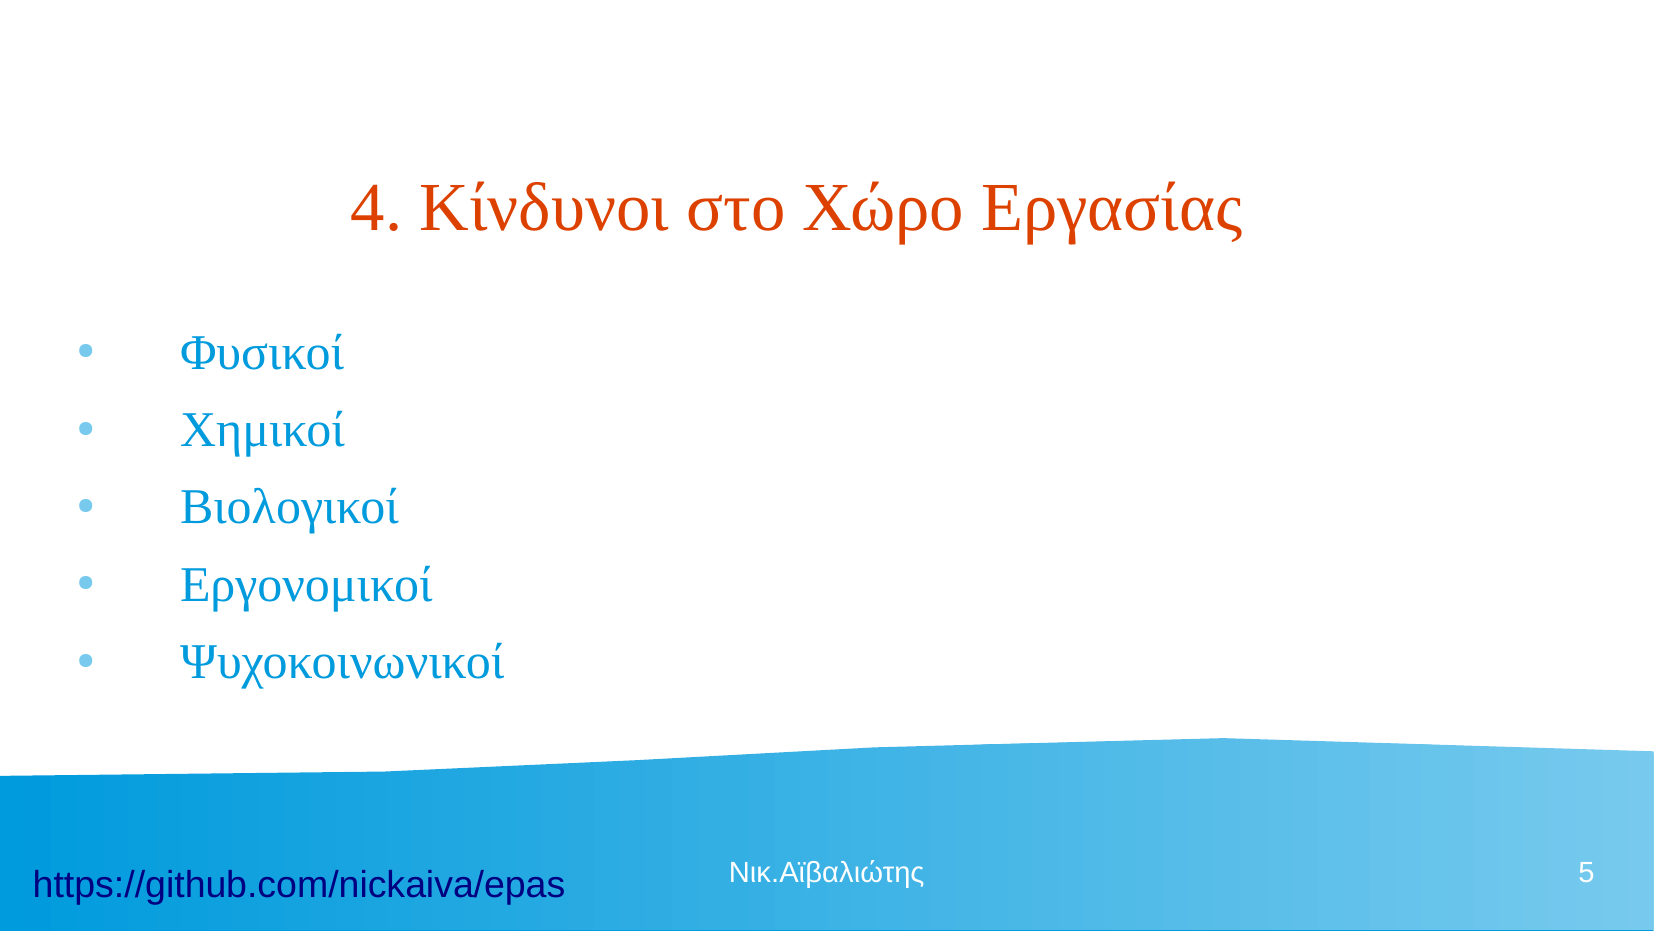

# 4. Κίνδυνοι στο Χώρο Εργασίας
 Φυσικοί
 Χημικοί
 Βιολογικοί
 Εργονομικοί
 Ψυχοκοινωνικοί
Νικ.Αϊβαλιώτης
5